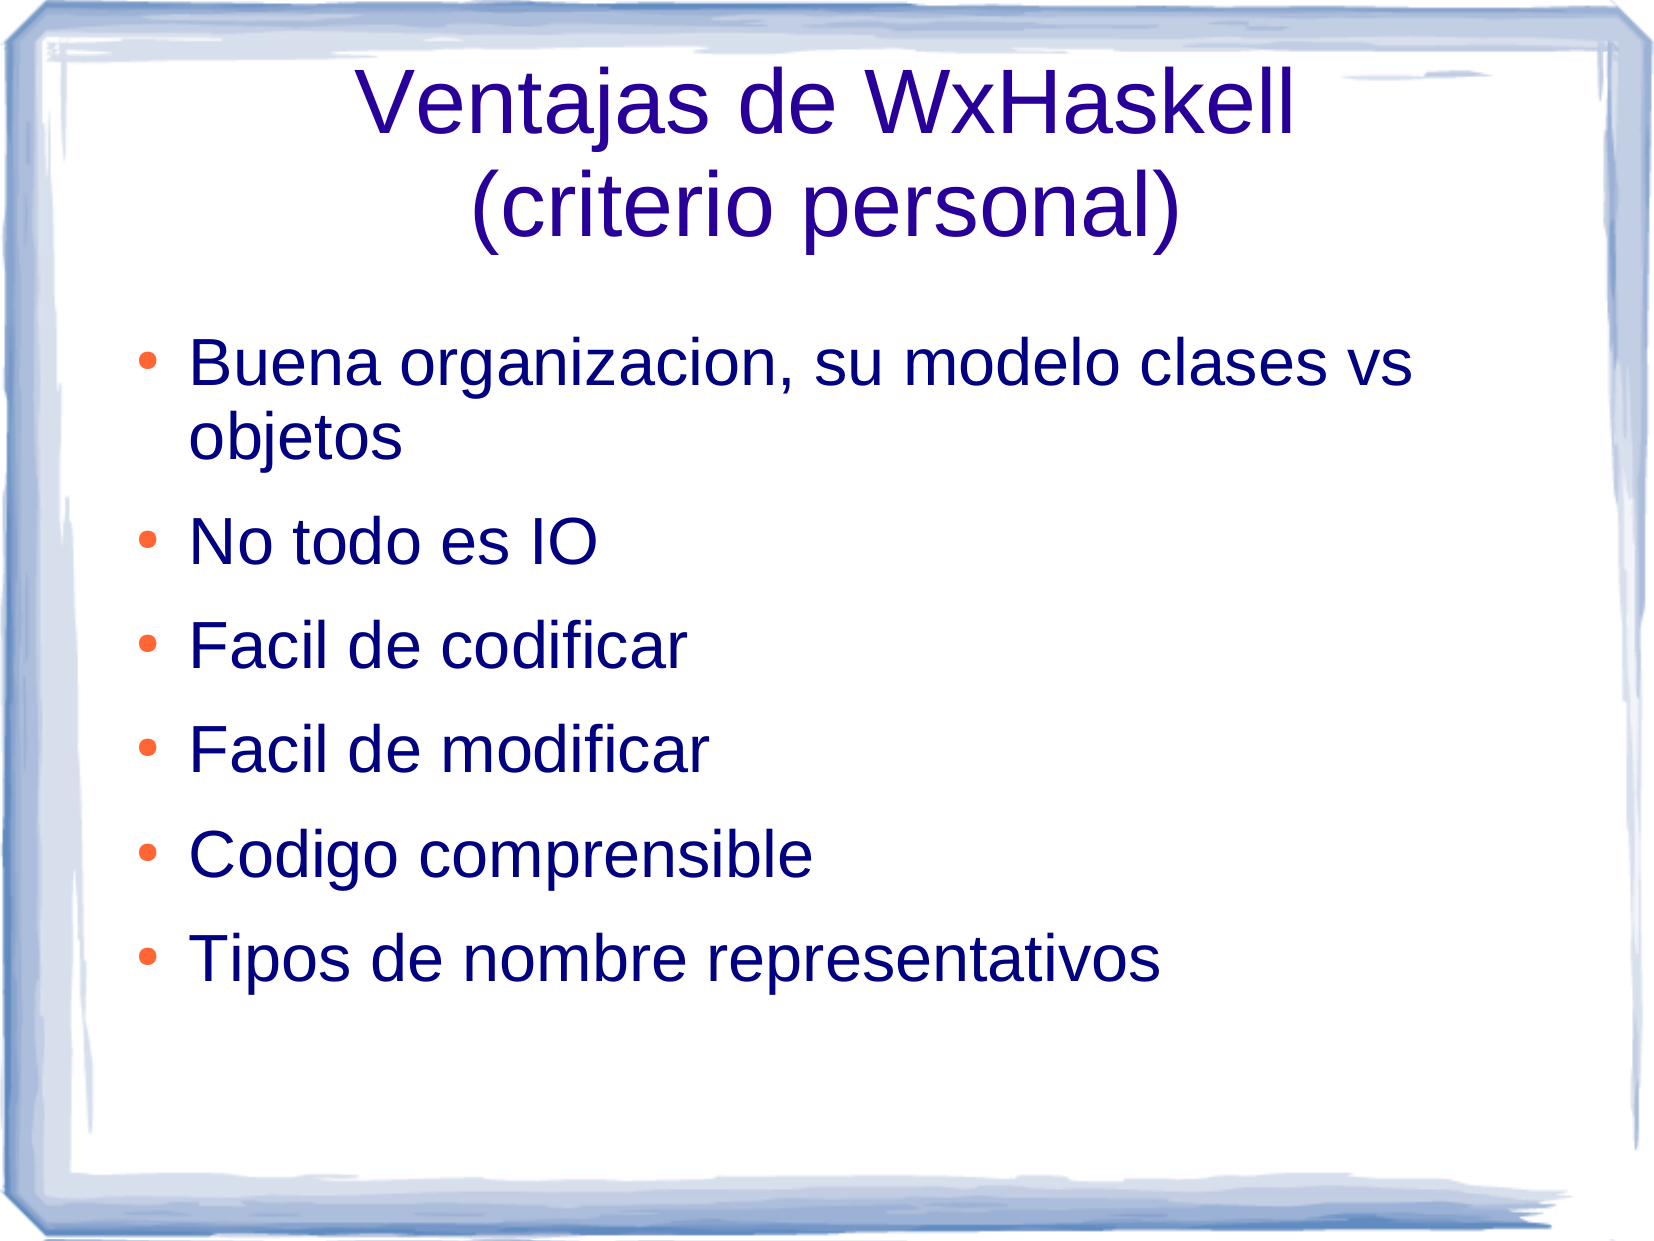

# Ventajas de WxHaskell (criterio personal)
Buena organizacion, su modelo clases vs objetos
No todo es IO
Facil de codificar
Facil de modificar
Codigo comprensible
Tipos de nombre representativos